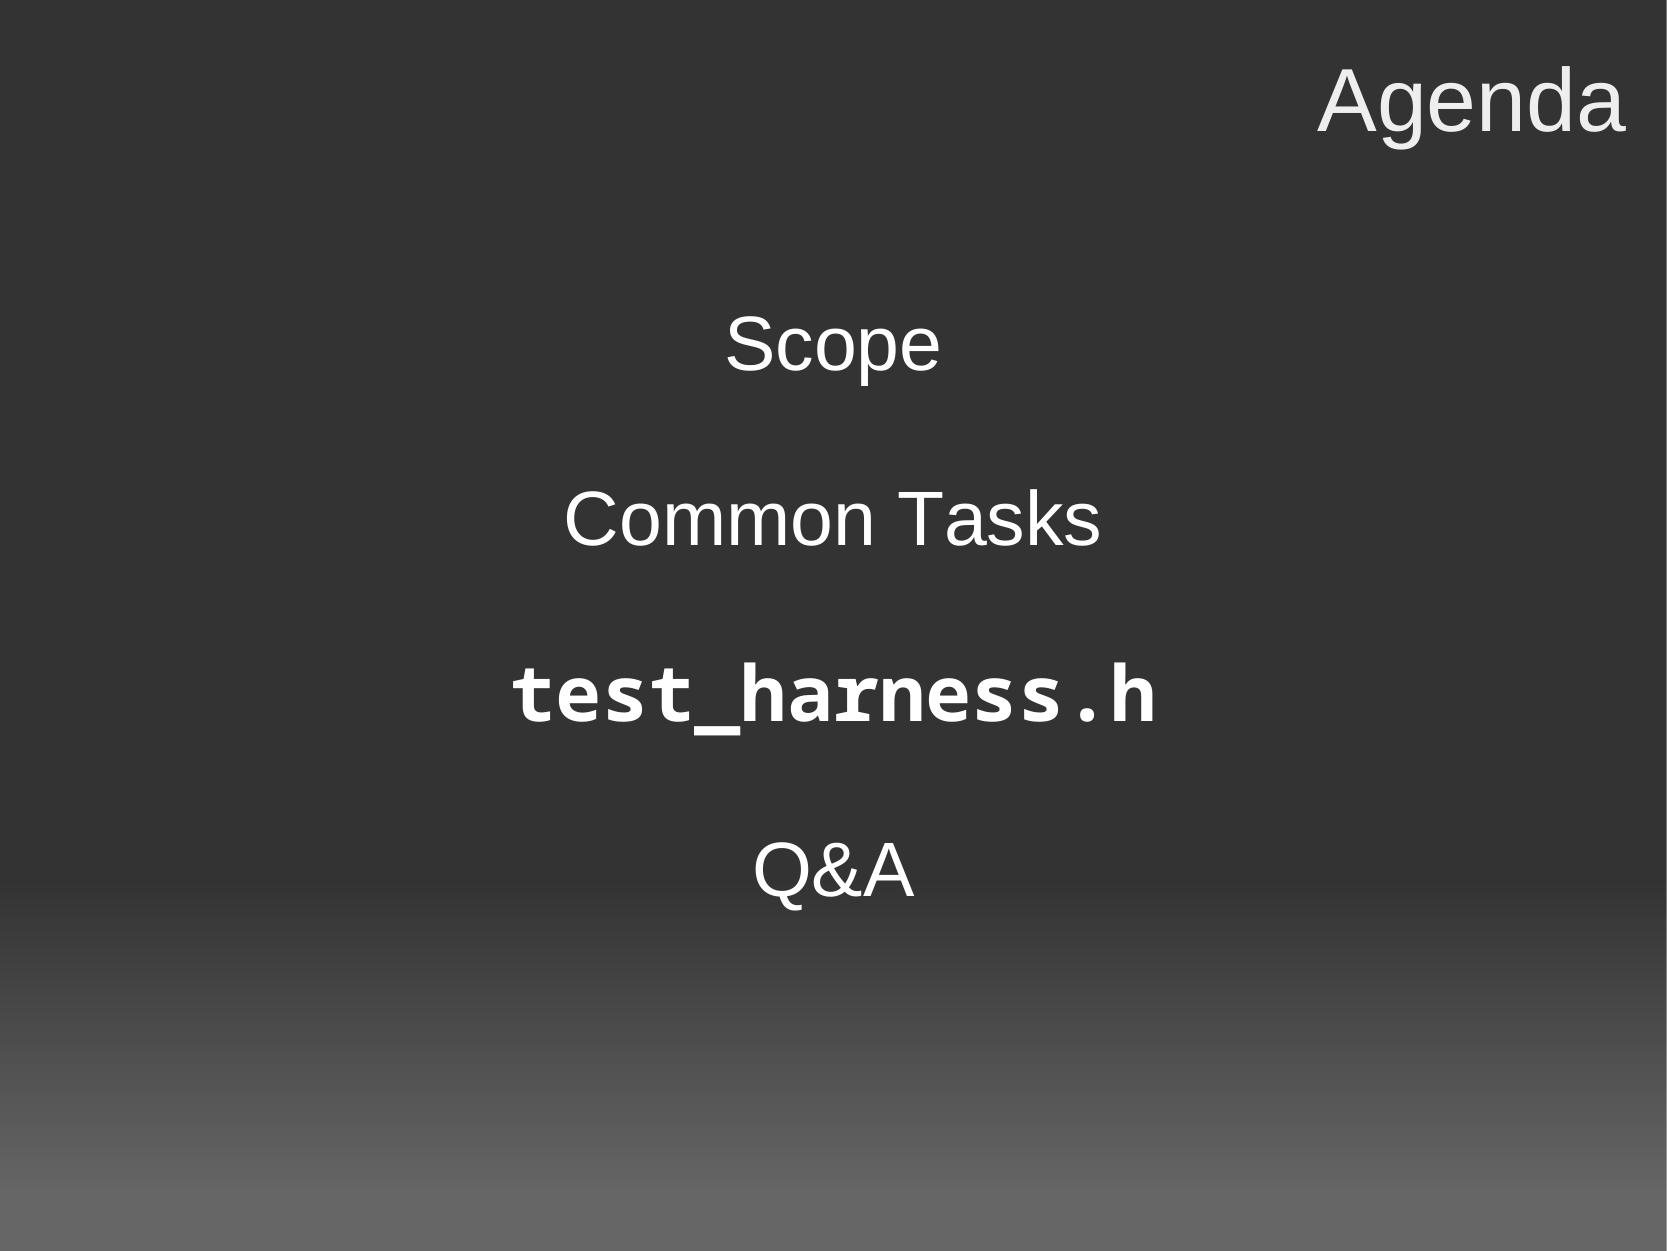

# Agenda
Scope
Common Tasks
test_harness.h
Q&A